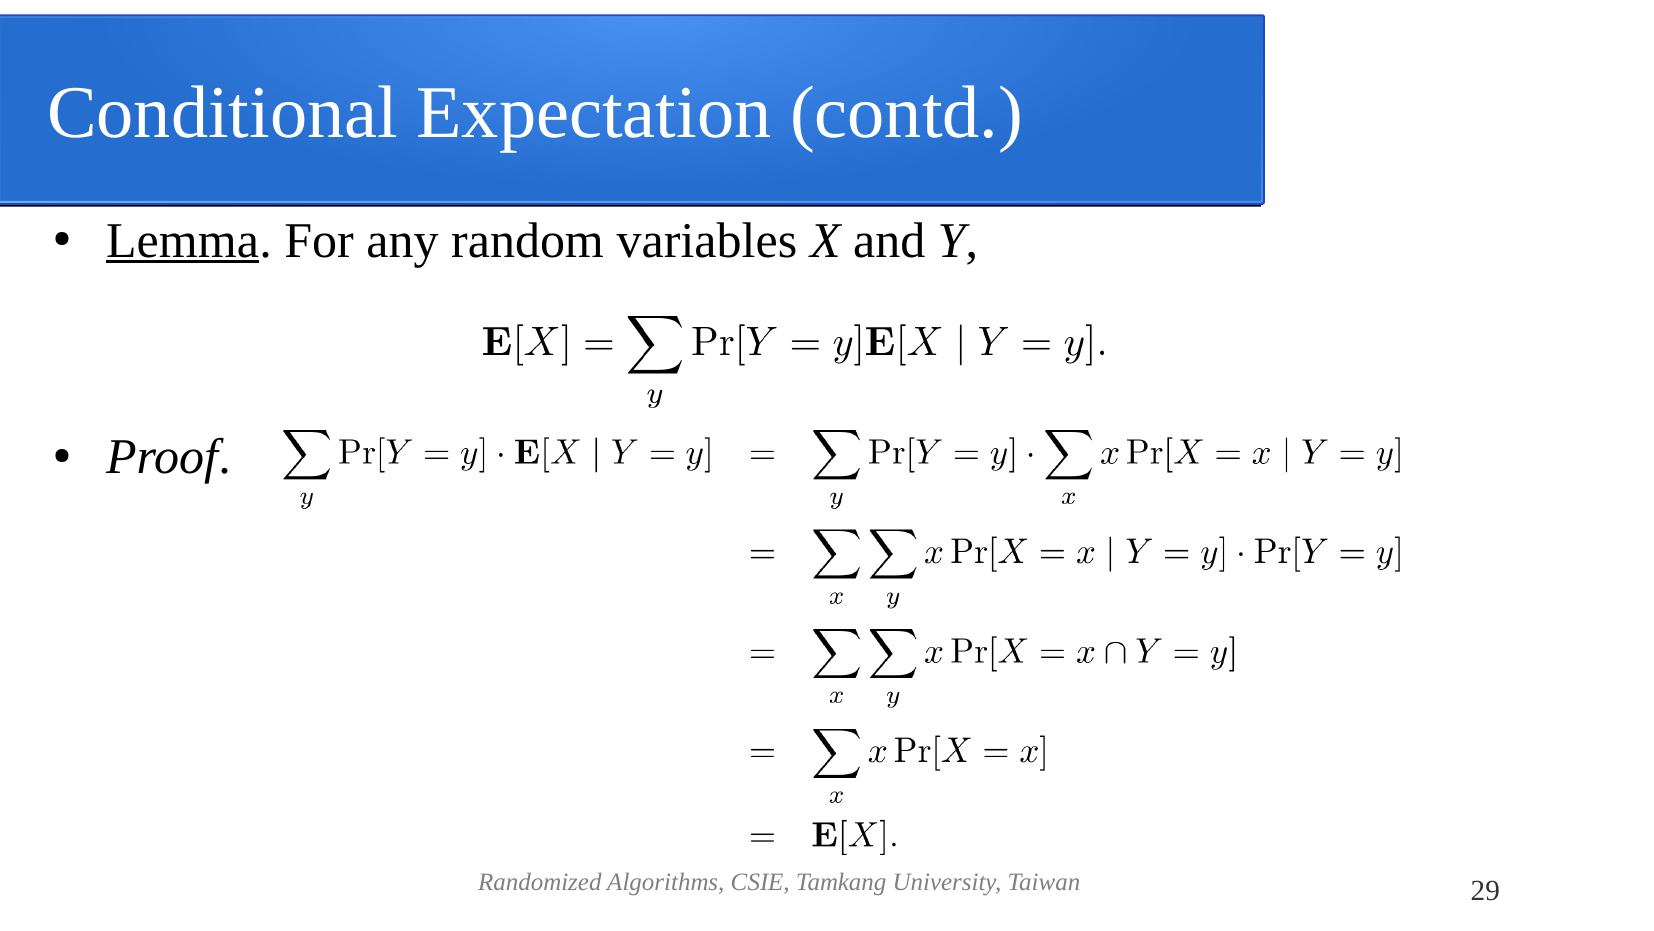

# Conditional Expectation (contd.)
Lemma. For any random variables X and Y,
Proof.
Randomized Algorithms, CSIE, Tamkang University, Taiwan
29